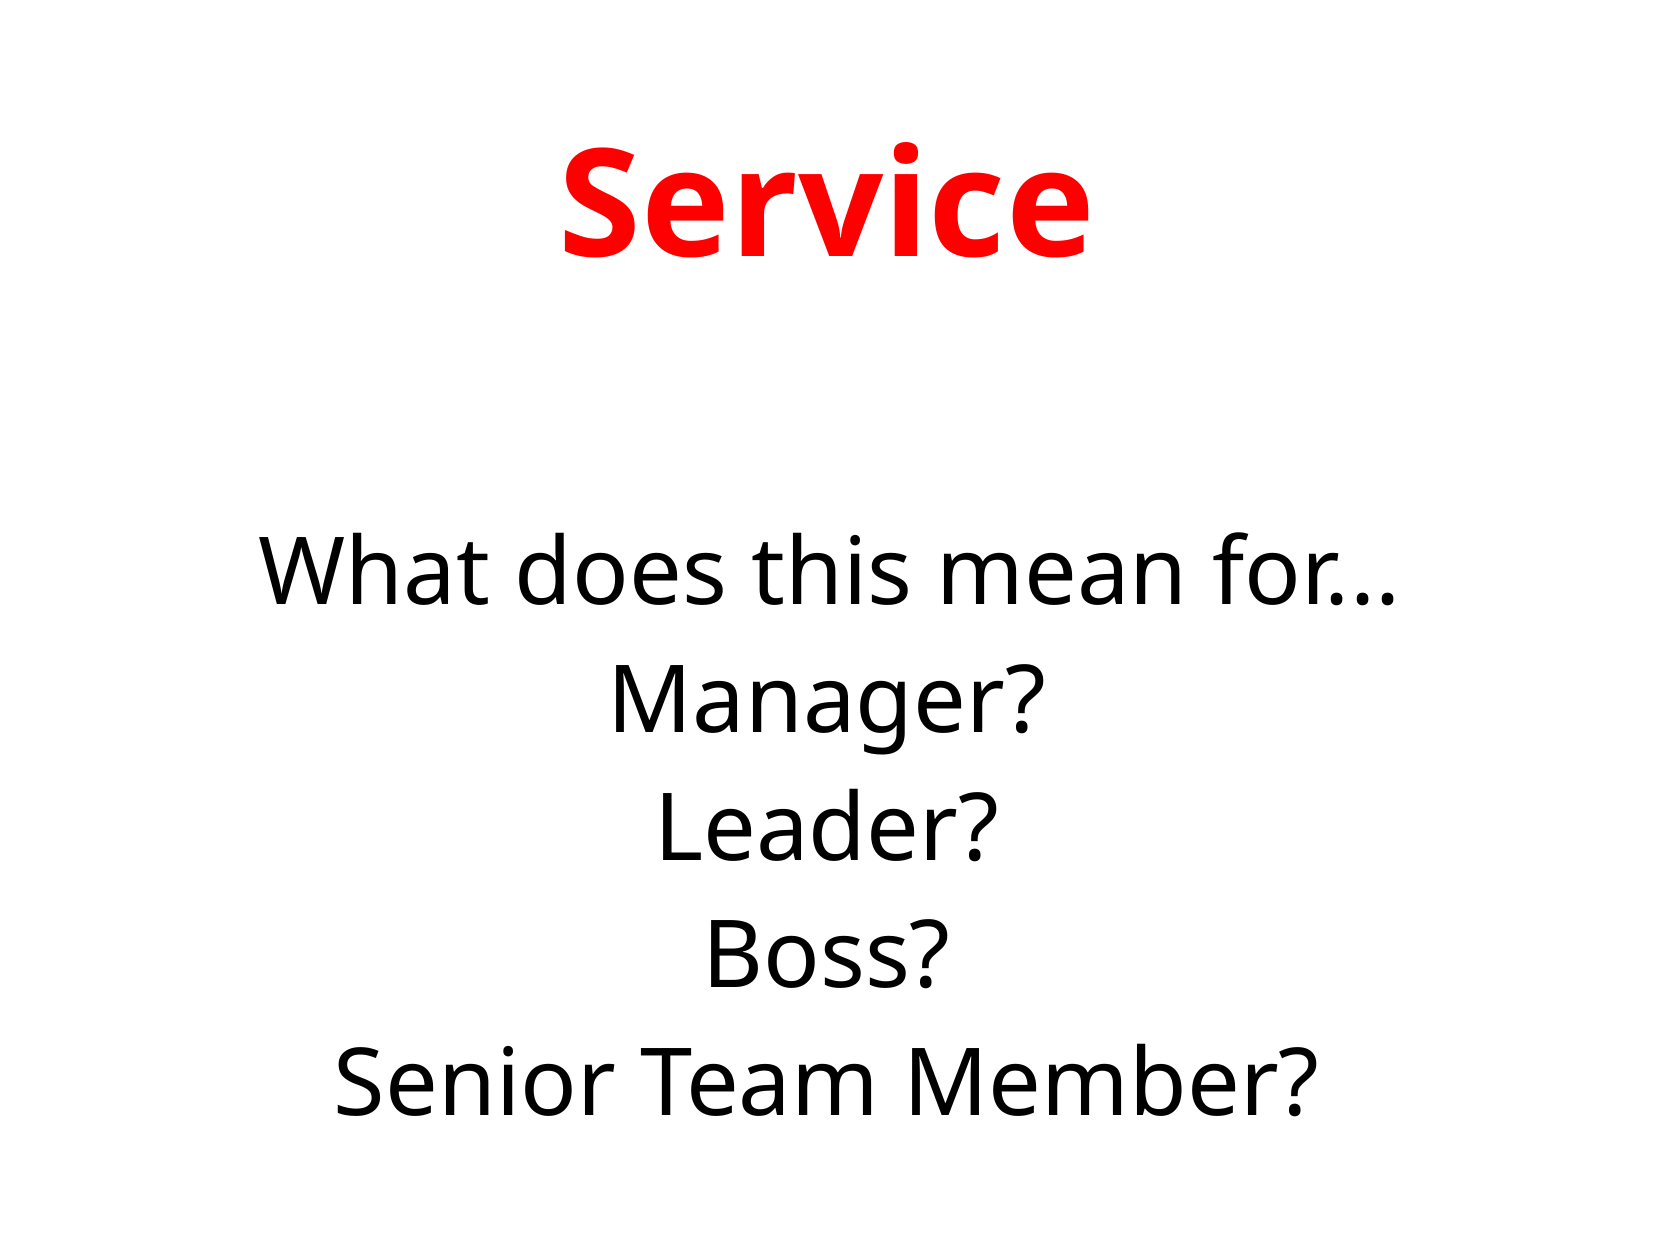

# Service What does this mean for... Manager? Leader? Boss? Senior Team Member?